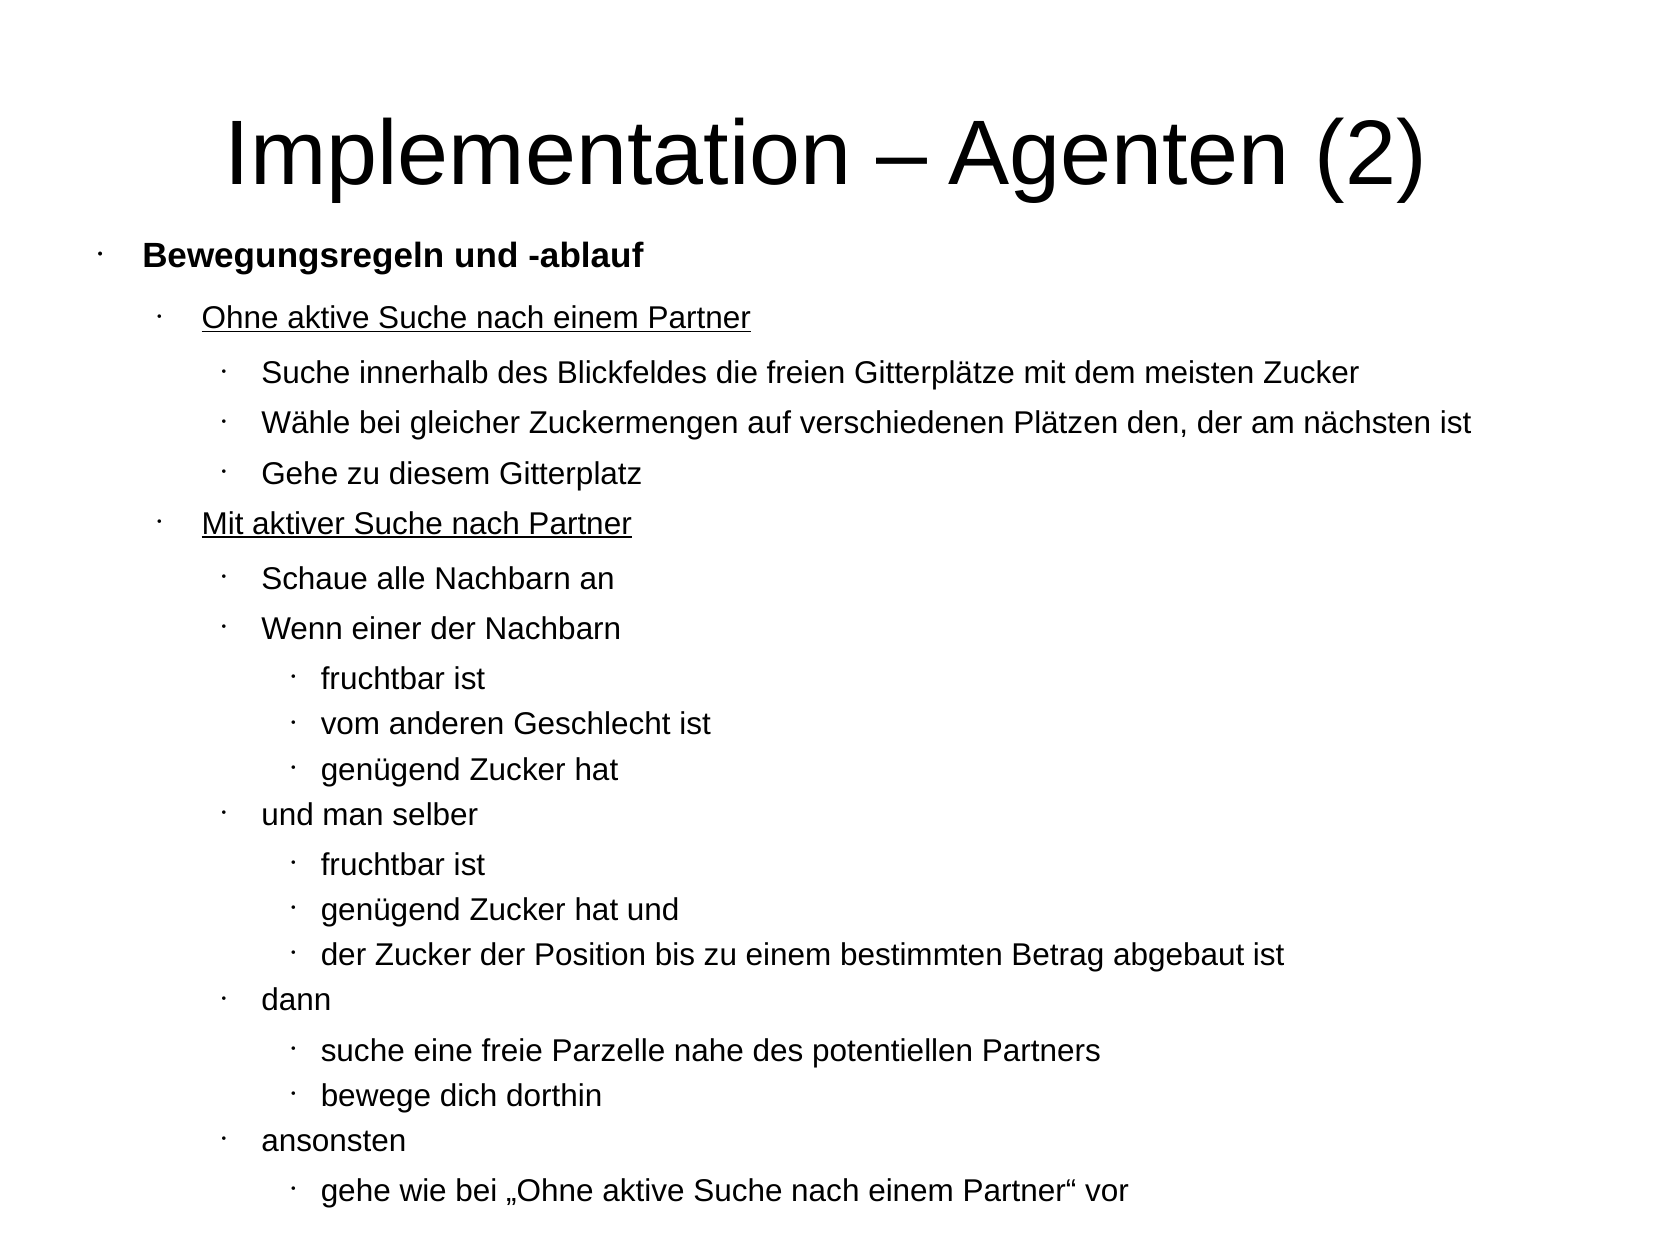

# Implementation – Agenten (2)
Bewegungsregeln und -ablauf
Ohne aktive Suche nach einem Partner
Suche innerhalb des Blickfeldes die freien Gitterplätze mit dem meisten Zucker
Wähle bei gleicher Zuckermengen auf verschiedenen Plätzen den, der am nächsten ist
Gehe zu diesem Gitterplatz
Mit aktiver Suche nach Partner
Schaue alle Nachbarn an
Wenn einer der Nachbarn
fruchtbar ist
vom anderen Geschlecht ist
genügend Zucker hat
und man selber
fruchtbar ist
genügend Zucker hat und
der Zucker der Position bis zu einem bestimmten Betrag abgebaut ist
dann
suche eine freie Parzelle nahe des potentiellen Partners
bewege dich dorthin
ansonsten
gehe wie bei „Ohne aktive Suche nach einem Partner“ vor